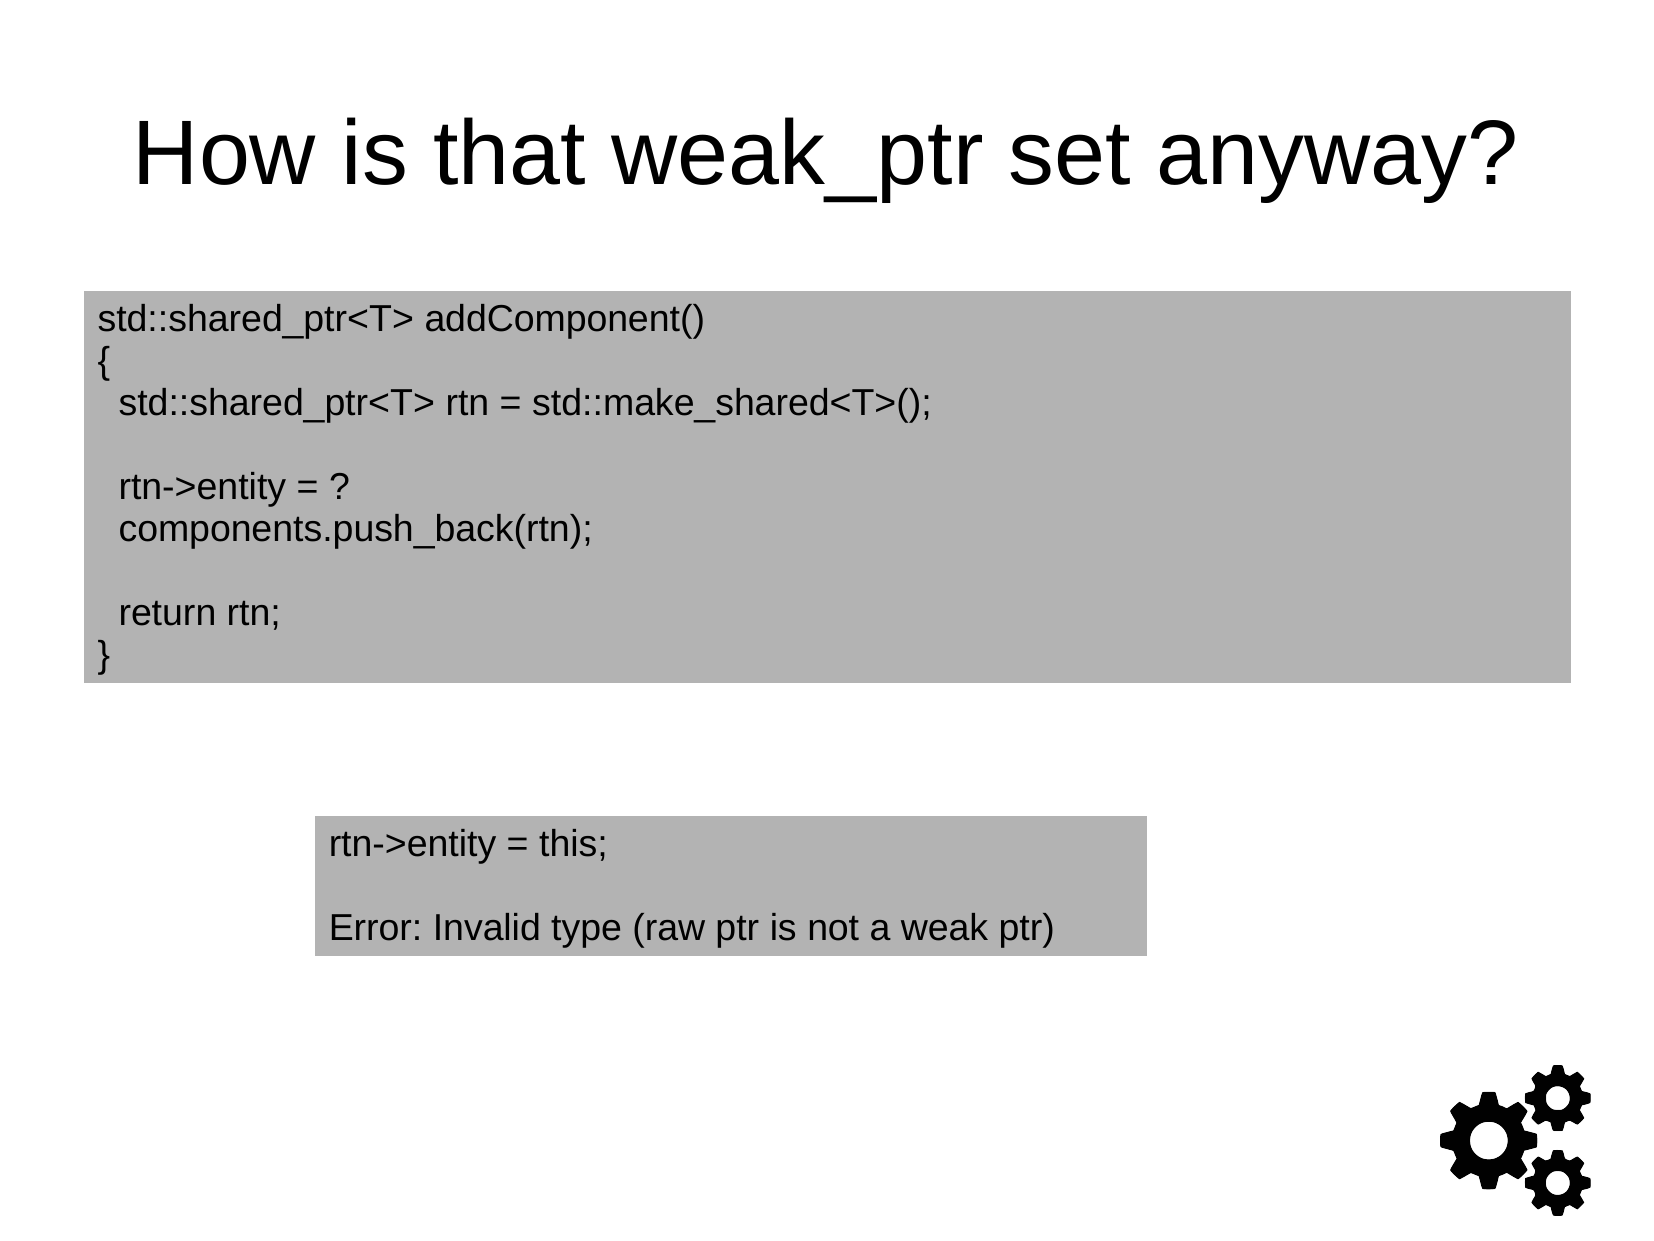

# How is that weak_ptr set anyway?
| std::shared\_ptr<T> addComponent() { std::shared\_ptr<T> rtn = std::make\_shared<T>(); rtn->entity = ? components.push\_back(rtn); return rtn; } |
| --- |
| rtn->entity = this; Error: Invalid type (raw ptr is not a weak ptr) |
| --- |